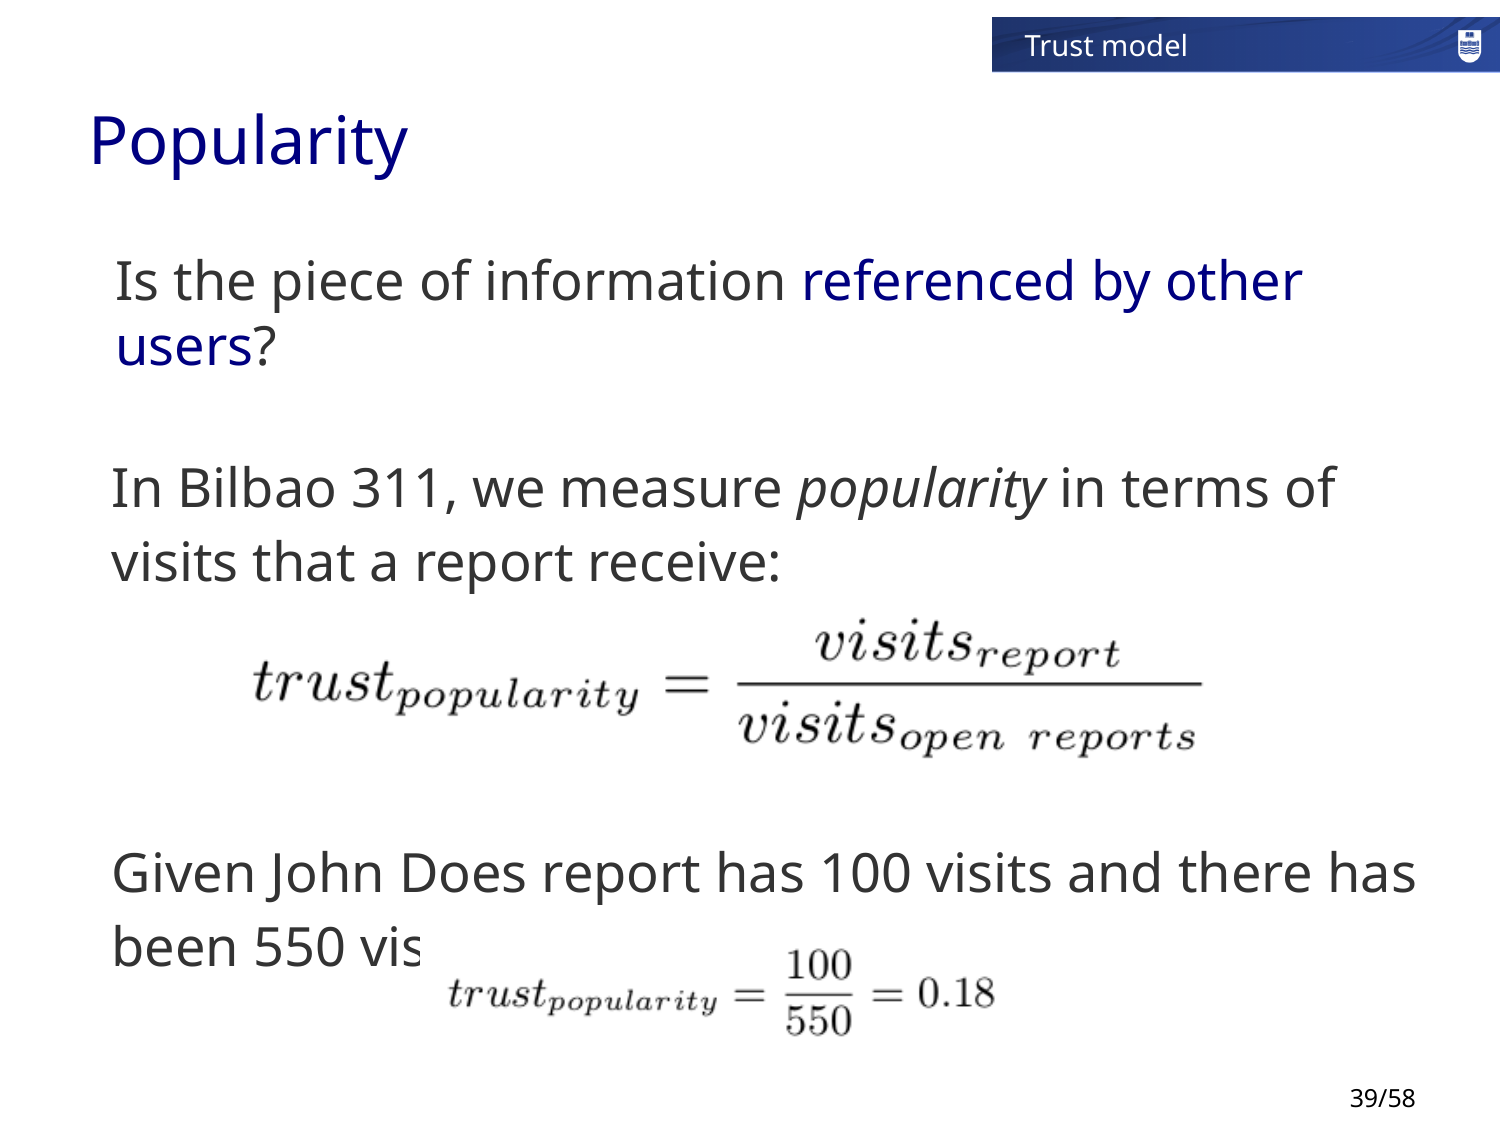

Trust model
# Popularity
Is the piece of information referenced by other users?
In Bilbao 311, we measure popularity in terms of visits that a report receive:
Given John Does report has 100 visits and there has been 550 visits to all open reports...